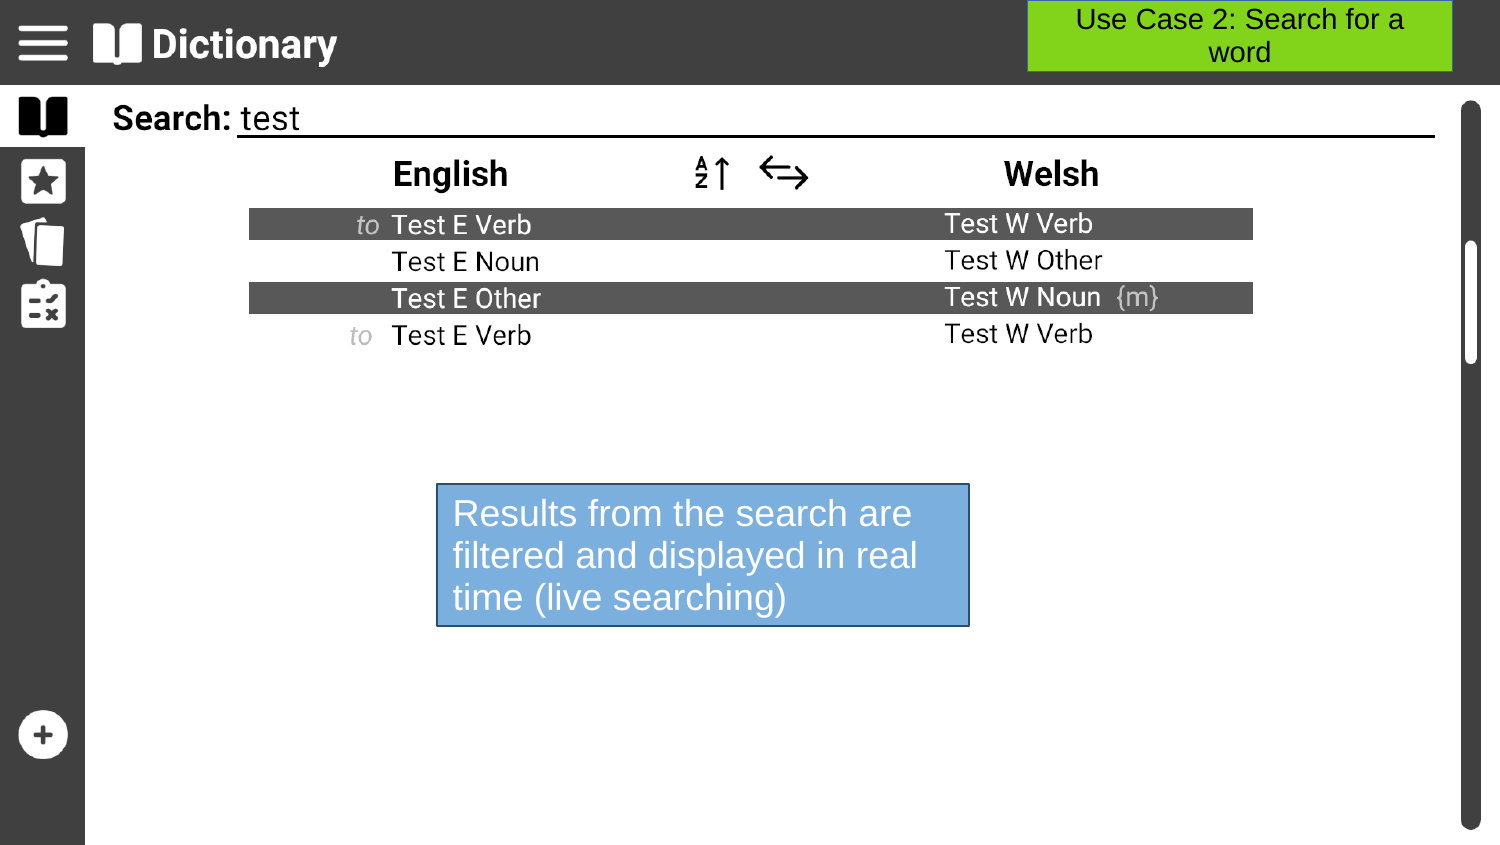

Use Case 2: Search for a word
Results from the search are filtered and displayed in real time (live searching)